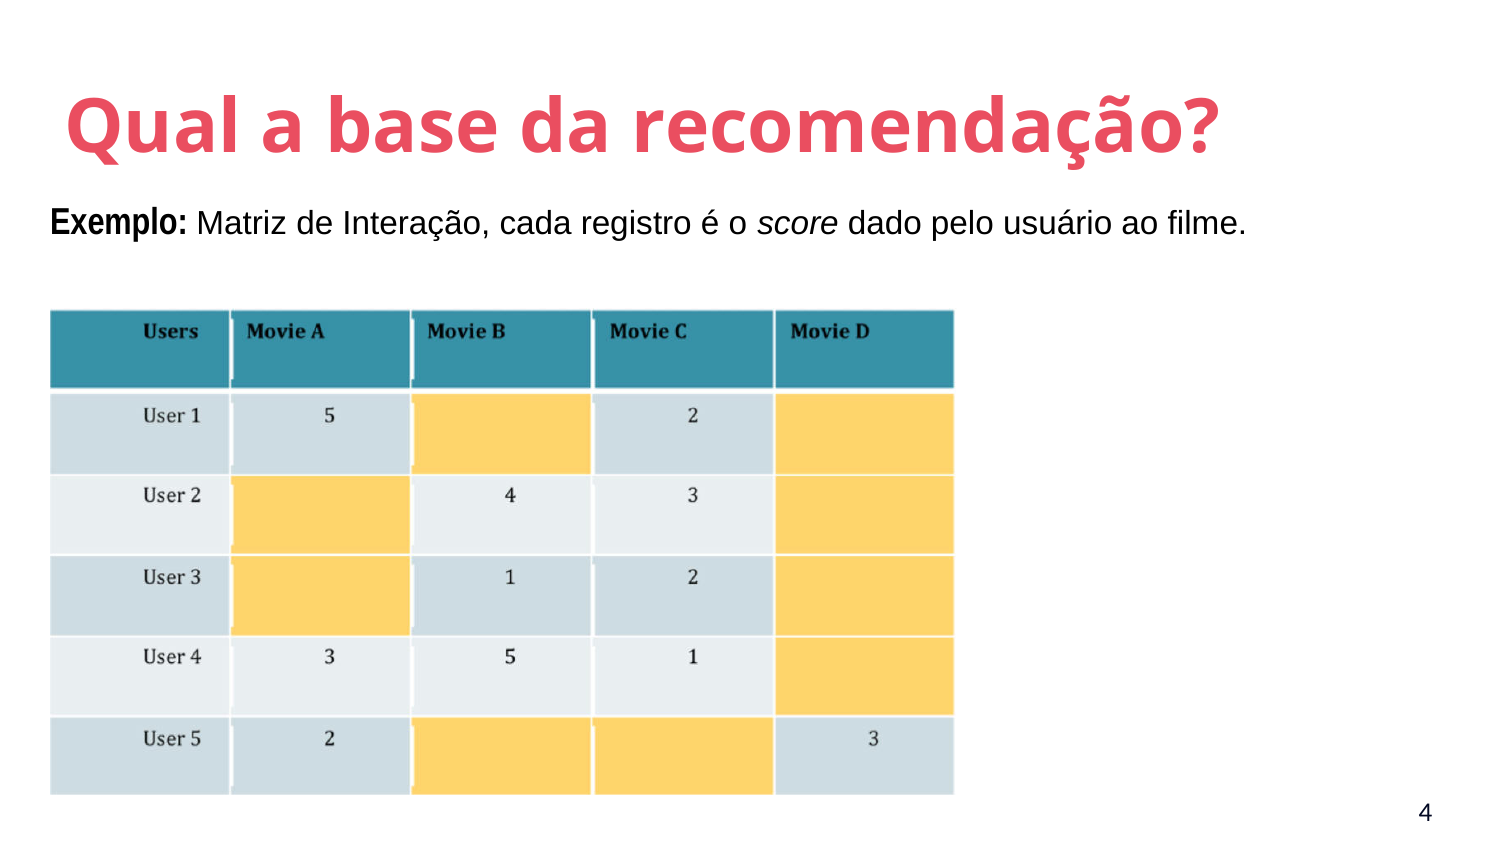

Qual a base da recomendação?
# Exemplo: Matriz de Interação, cada registro é o score dado pelo usuário ao filme.